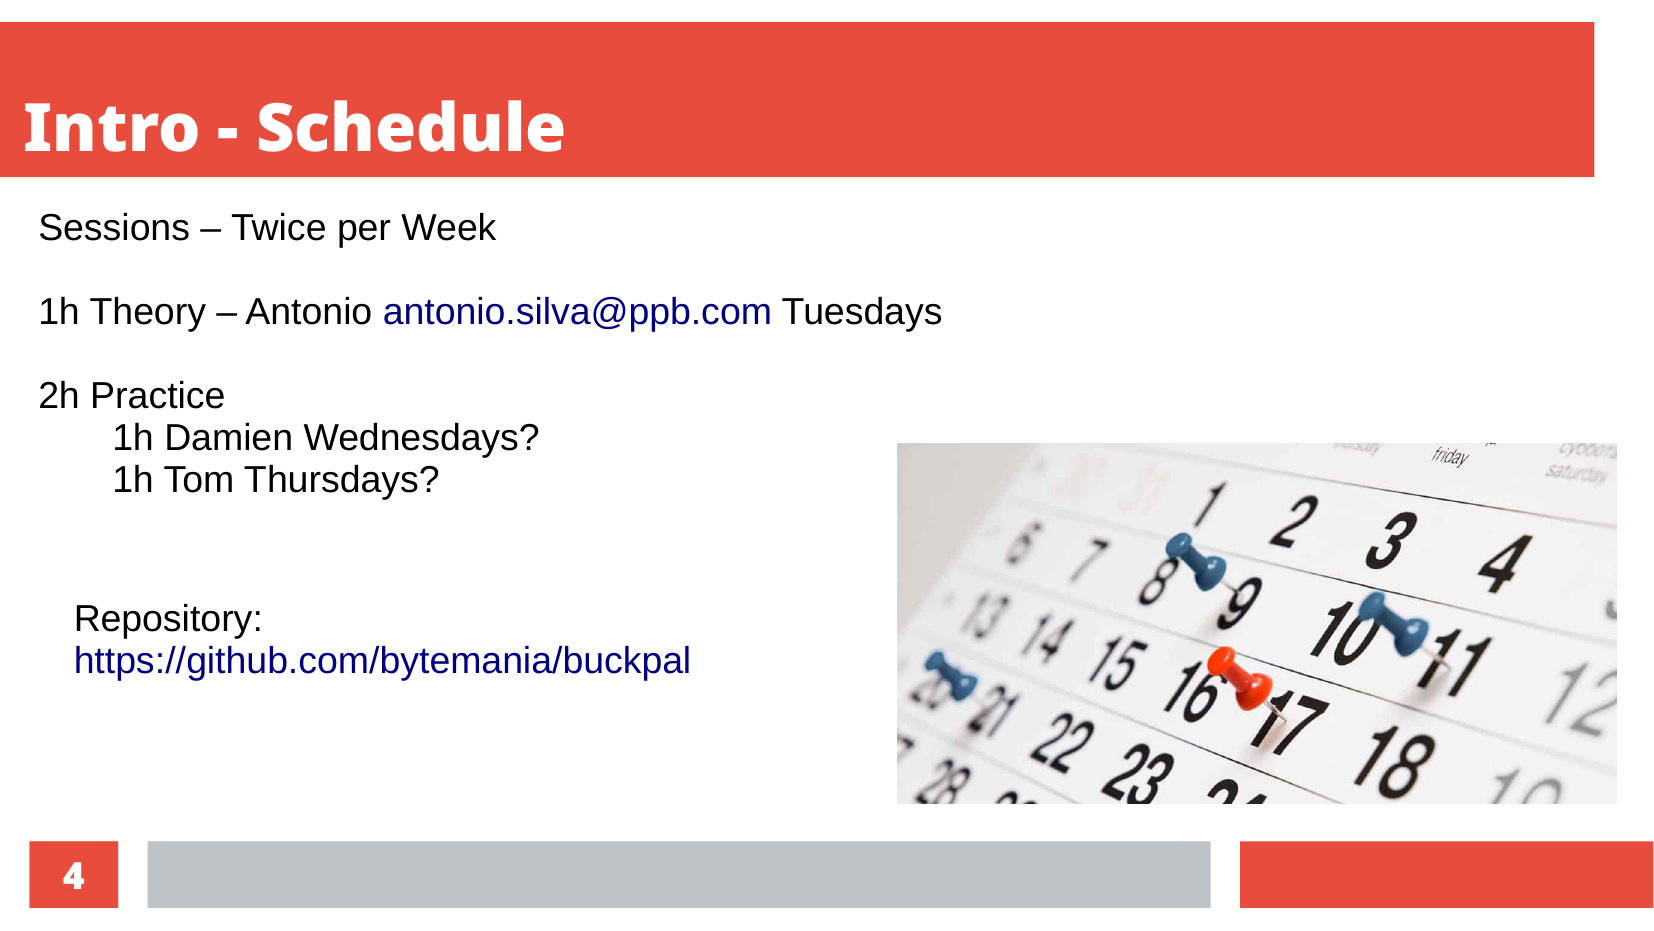

# Intro - Schedule
Sessions – Twice per Week
1h Theory – Antonio antonio.silva@ppb.com Tuesdays
2h Practice
	1h Damien Wednesdays?
	1h Tom Thursdays?
Repository:
https://github.com/bytemania/buckpal
4